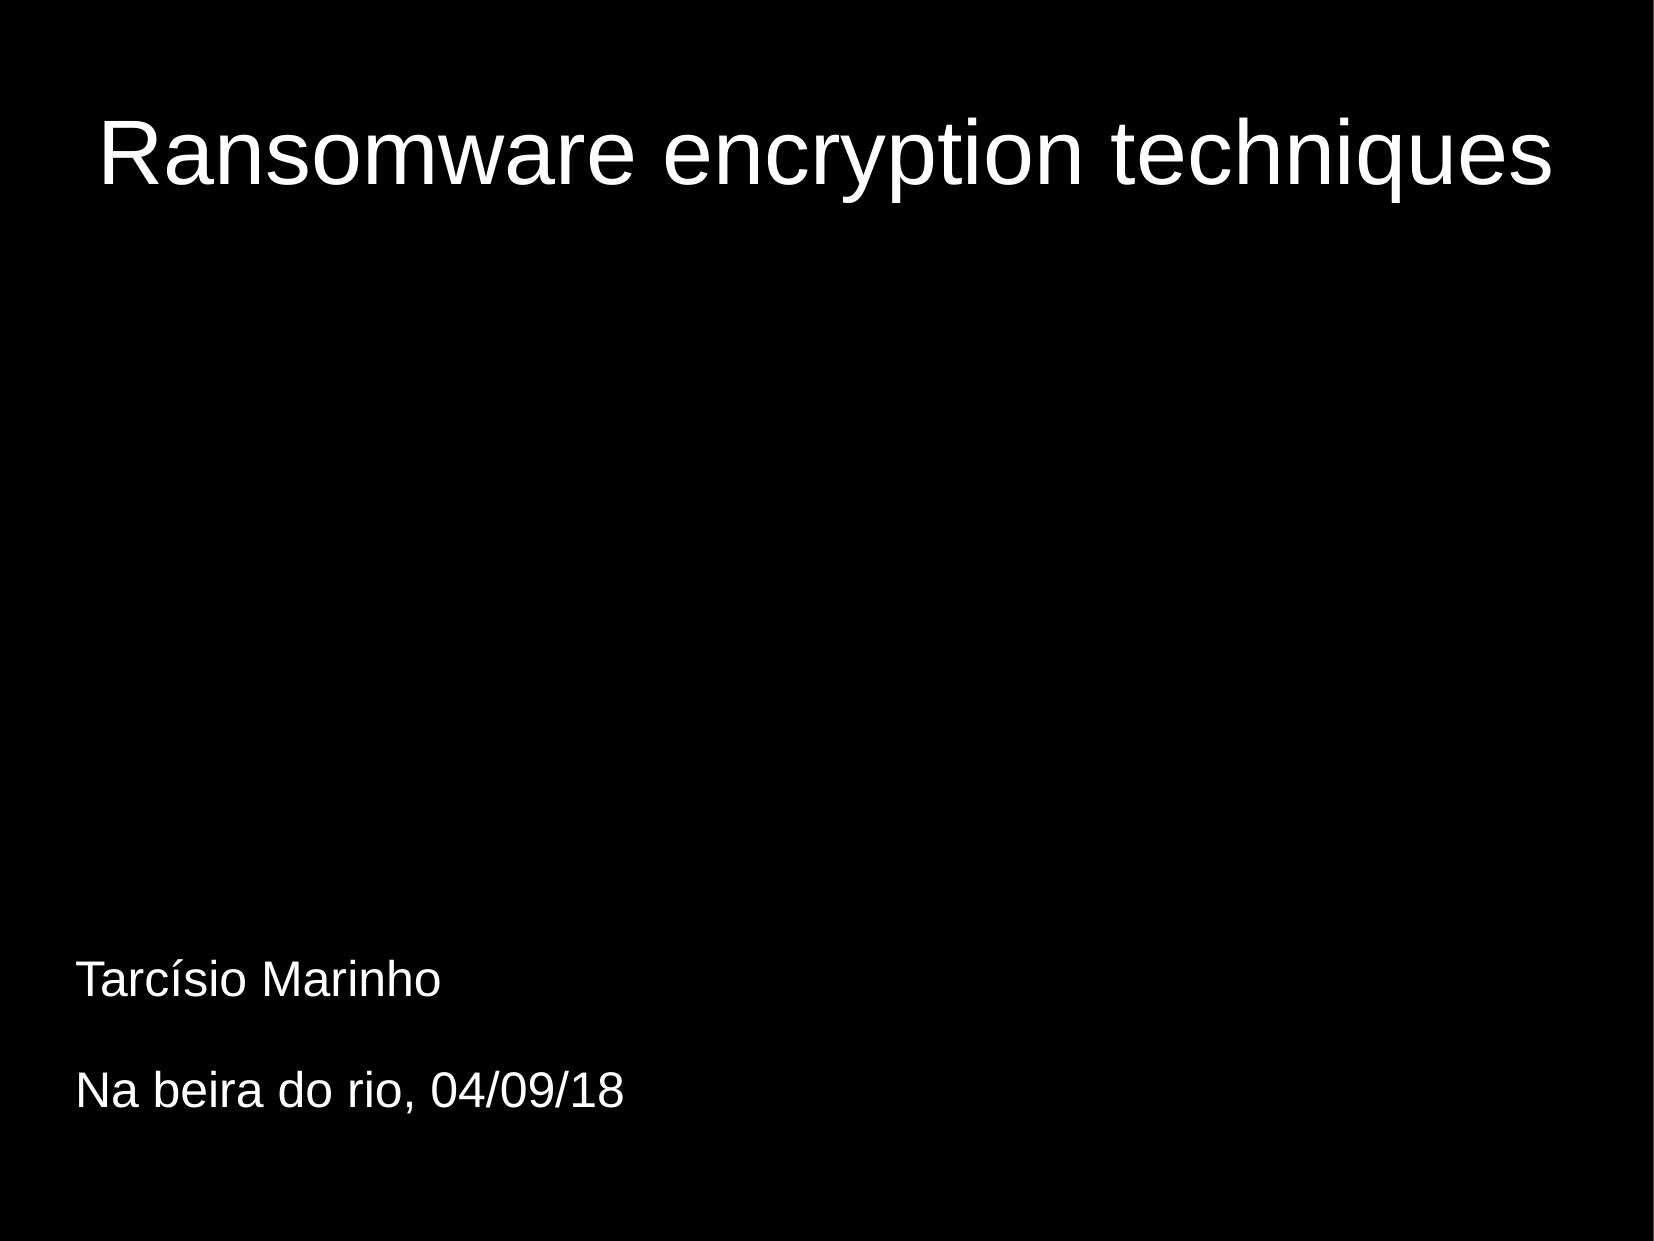

# Ransomware encryption techniques
Tarcísio Marinho
Na beira do rio, 04/09/18